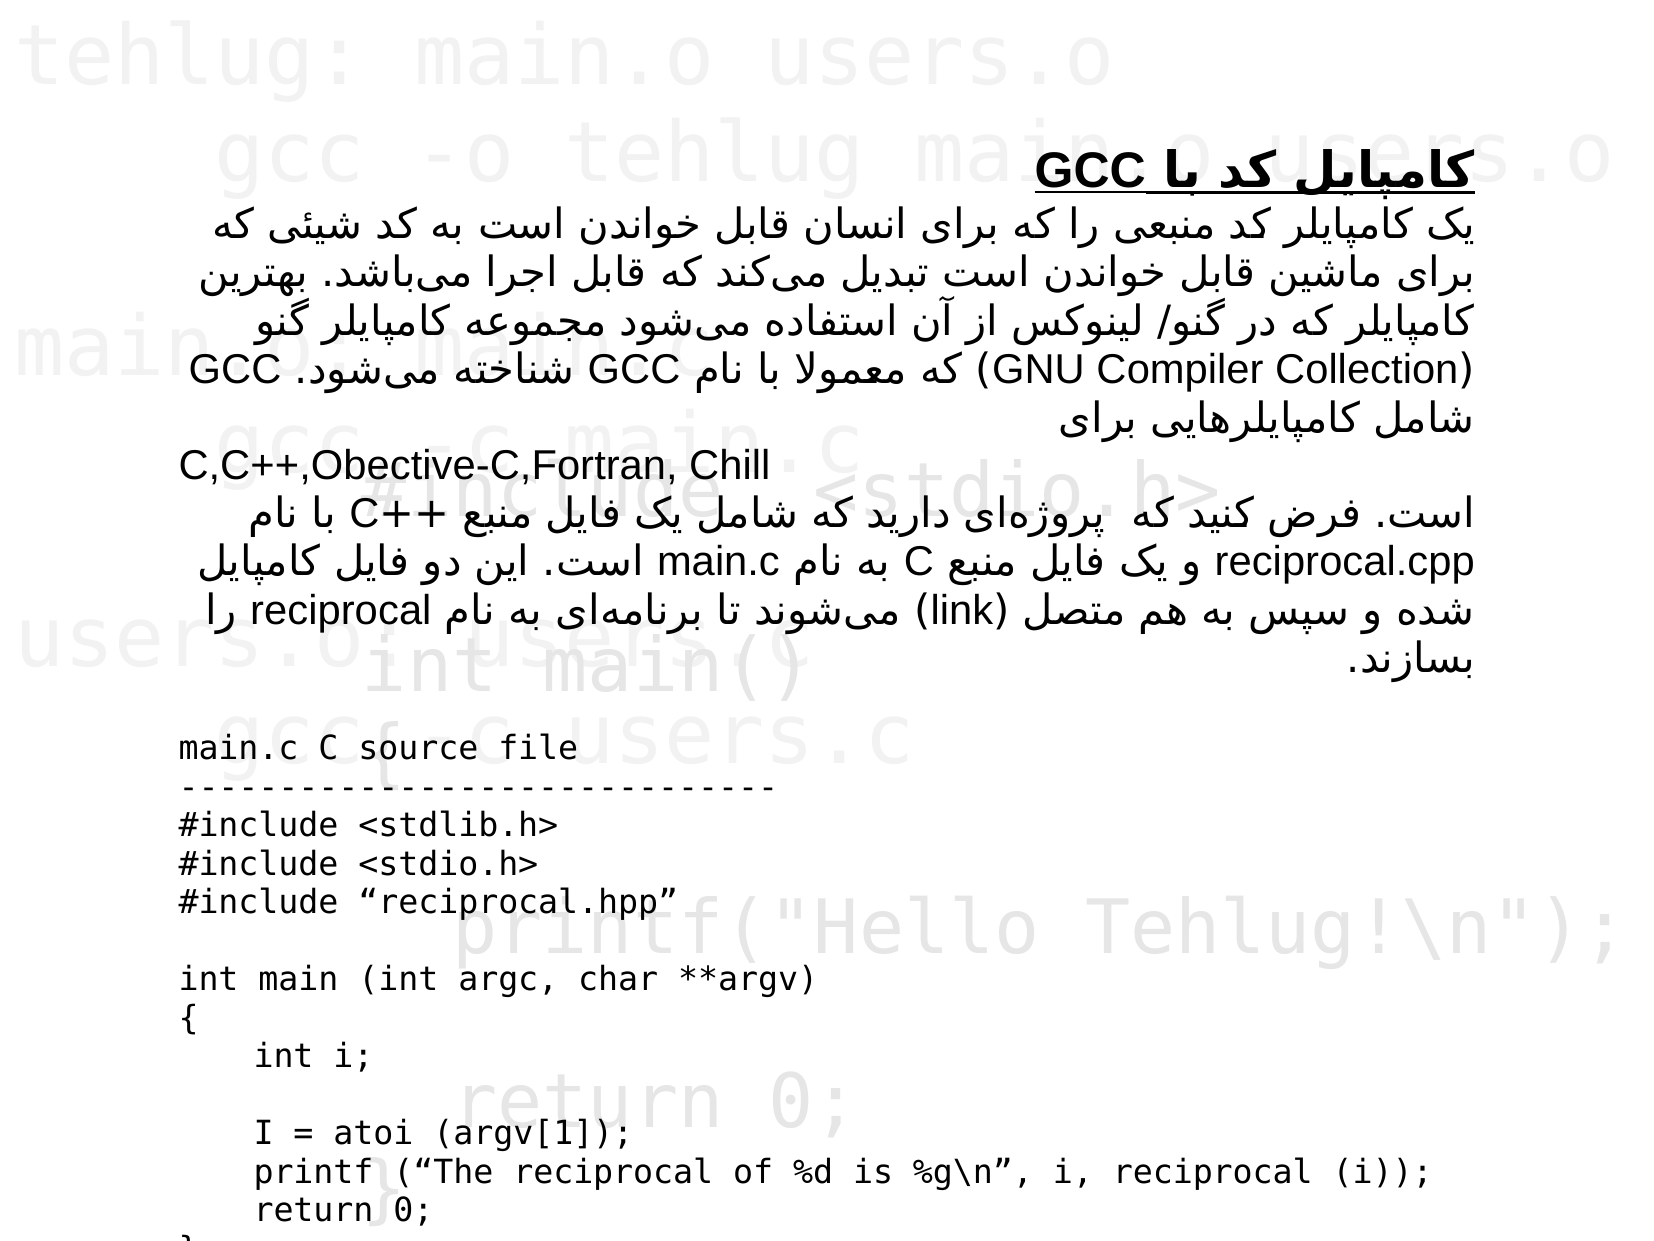

tehlug: main.o users.o
 gcc -o tehlug main.o users.o
main.o: main.c
 gcc -c main.c
users.o: users.c
 gcc -c users.c
کامپایل کد با GCC
یک کامپایلر کد منبعی را که برای انسان قابل خواندن است به کد شیئی که برای ماشین قابل خواندن است تبدیل می‌کند که قابل اجرا می‌باشد. بهترین کامپایلر که در گنو/ لینوکس از آن استفاده می‌شود مجموعه کامپایلر گنو (GNU Compiler Collection) که معمولا با نام GCC شناخته می‌شود. GCC شامل کامپایلر‌هایی برای
C,C++,Obective-C,Fortran, Chill
است. فرض کنید که پروژه‌ای دارید که شامل یک فایل منبع ++C با نام reciprocal.cpp و یک فایل منبع C به نام main.c است. این دو فایل کامپایل شده و سپس به هم متصل (link) می‌شوند تا برنامه‌ای به نام reciprocal را بسازند.
main.c C source file
------------------------------
#include <stdlib.h>
#include <stdio.h>
#include “reciprocal.hpp”
int main (int argc, char **argv)
{
	int i;
	I = atoi (argv[1]);
	printf (“The reciprocal of %d is %g\n”, i, reciprocal (i));
	return 0;
}
------------------------------
#include <stdio.h>
int main()
{
 printf("Hello Tehlug!\n");
 return 0;
}